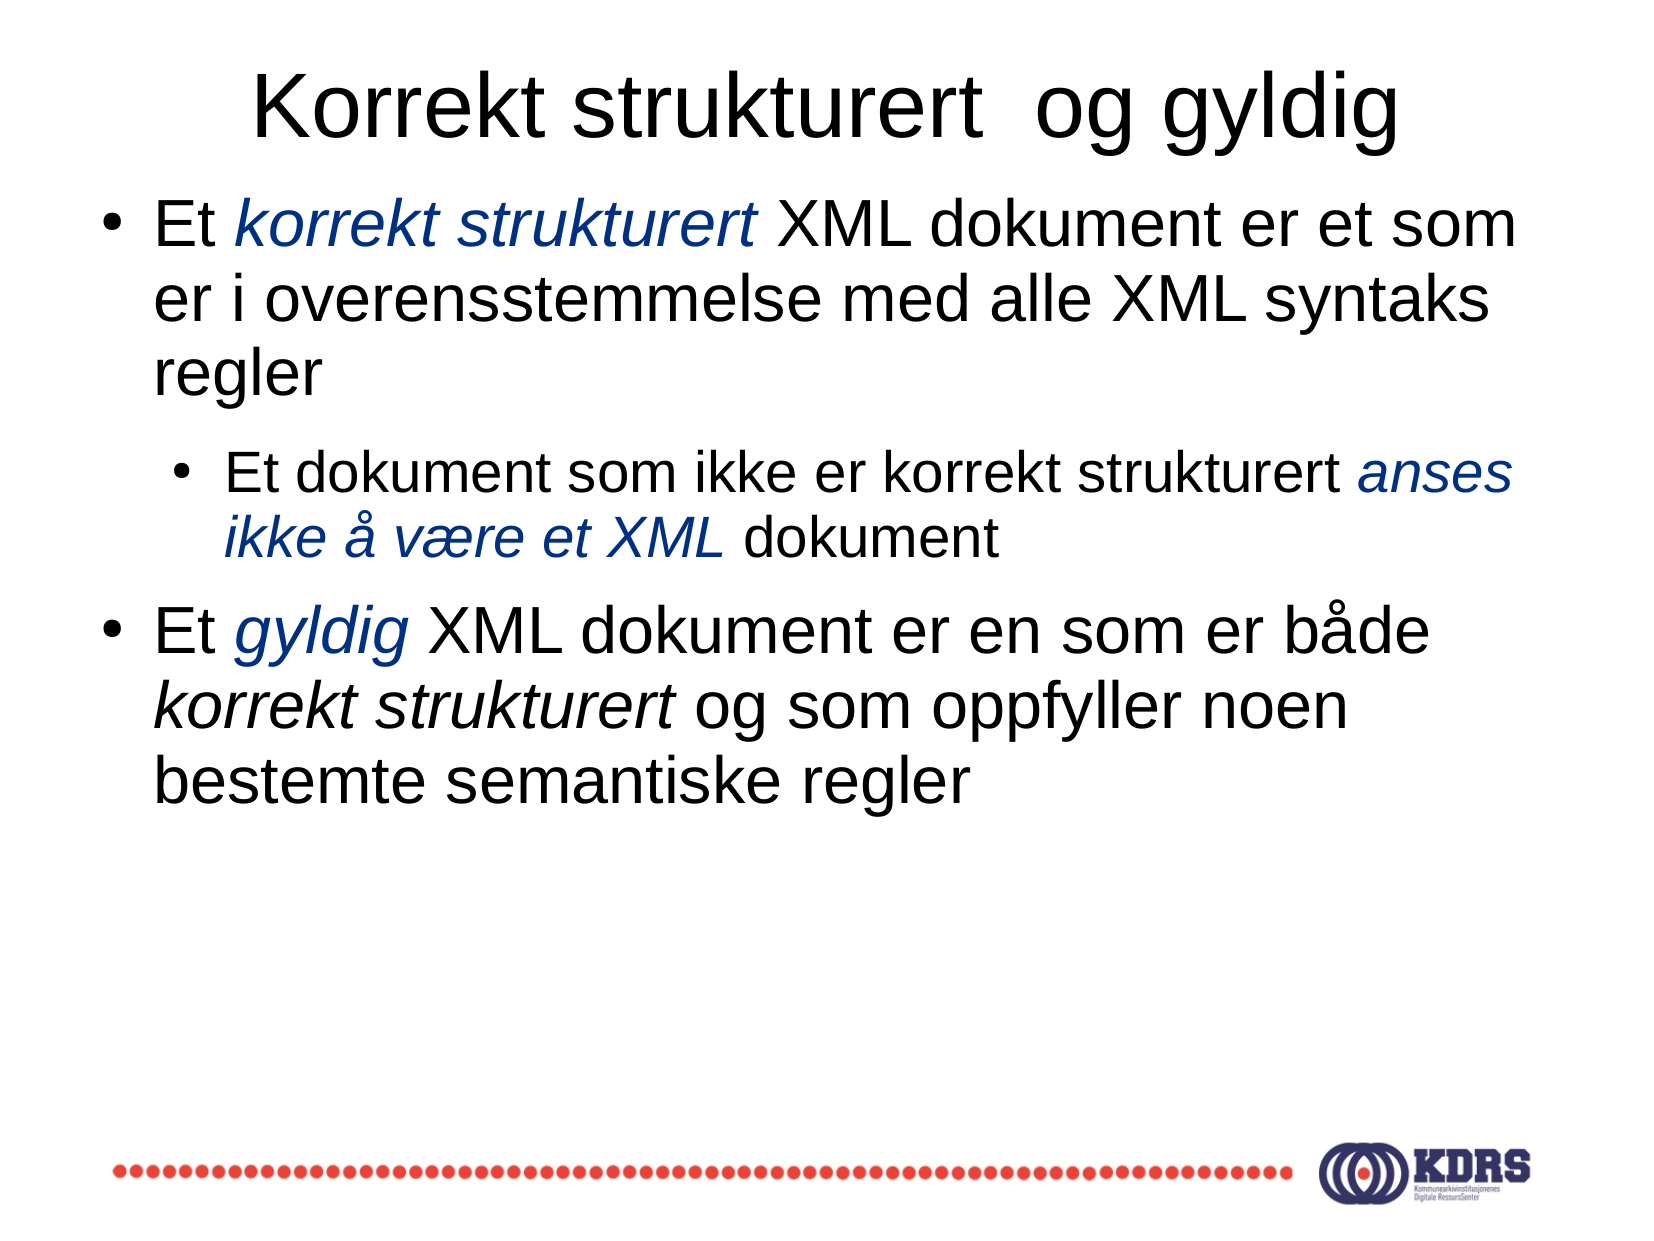

# Korrekt strukturert og gyldig
Et korrekt strukturert XML dokument er et som er i overensstemmelse med alle XML syntaks regler
Et dokument som ikke er korrekt strukturert anses ikke å være et XML dokument
Et gyldig XML dokument er en som er både korrekt strukturert og som oppfyller noen bestemte semantiske regler